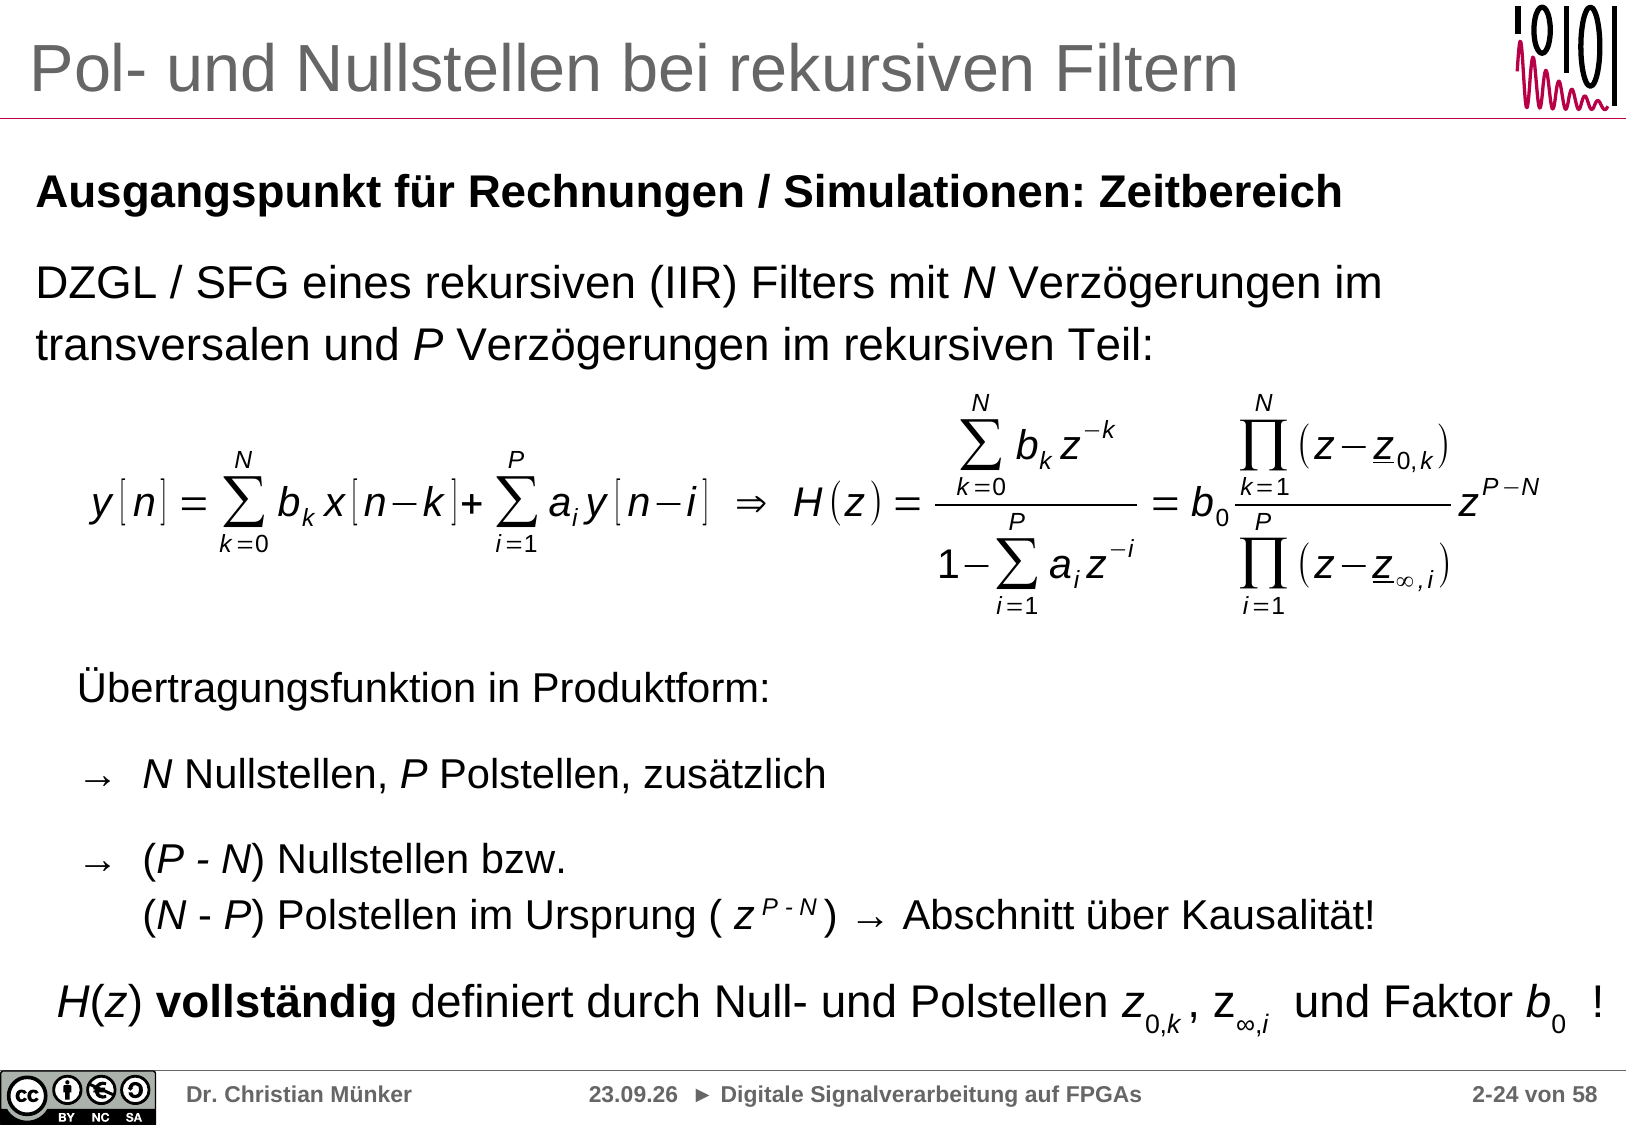

# Pol- und Nullstellen bei rekursiven Filtern
Ausgangspunkt für Rechnungen / Simulationen: Zeitbereich
DZGL / SFG eines rekursiven (IIR) Filters mit N Verzögerungen im transversalen und P Verzögerungen im rekursiven Teil:
Übertragungsfunktion in Produktform:
→	N Nullstellen, P Polstellen, zusätzlich
→ 	(P - N) Nullstellen bzw.
	(N - P) Polstellen im Ursprung ( z P - N ) → Abschnitt über Kausalität!
H(z) vollständig definiert durch Null- und Polstellen z0,k , z∞,i und Faktor b0 !